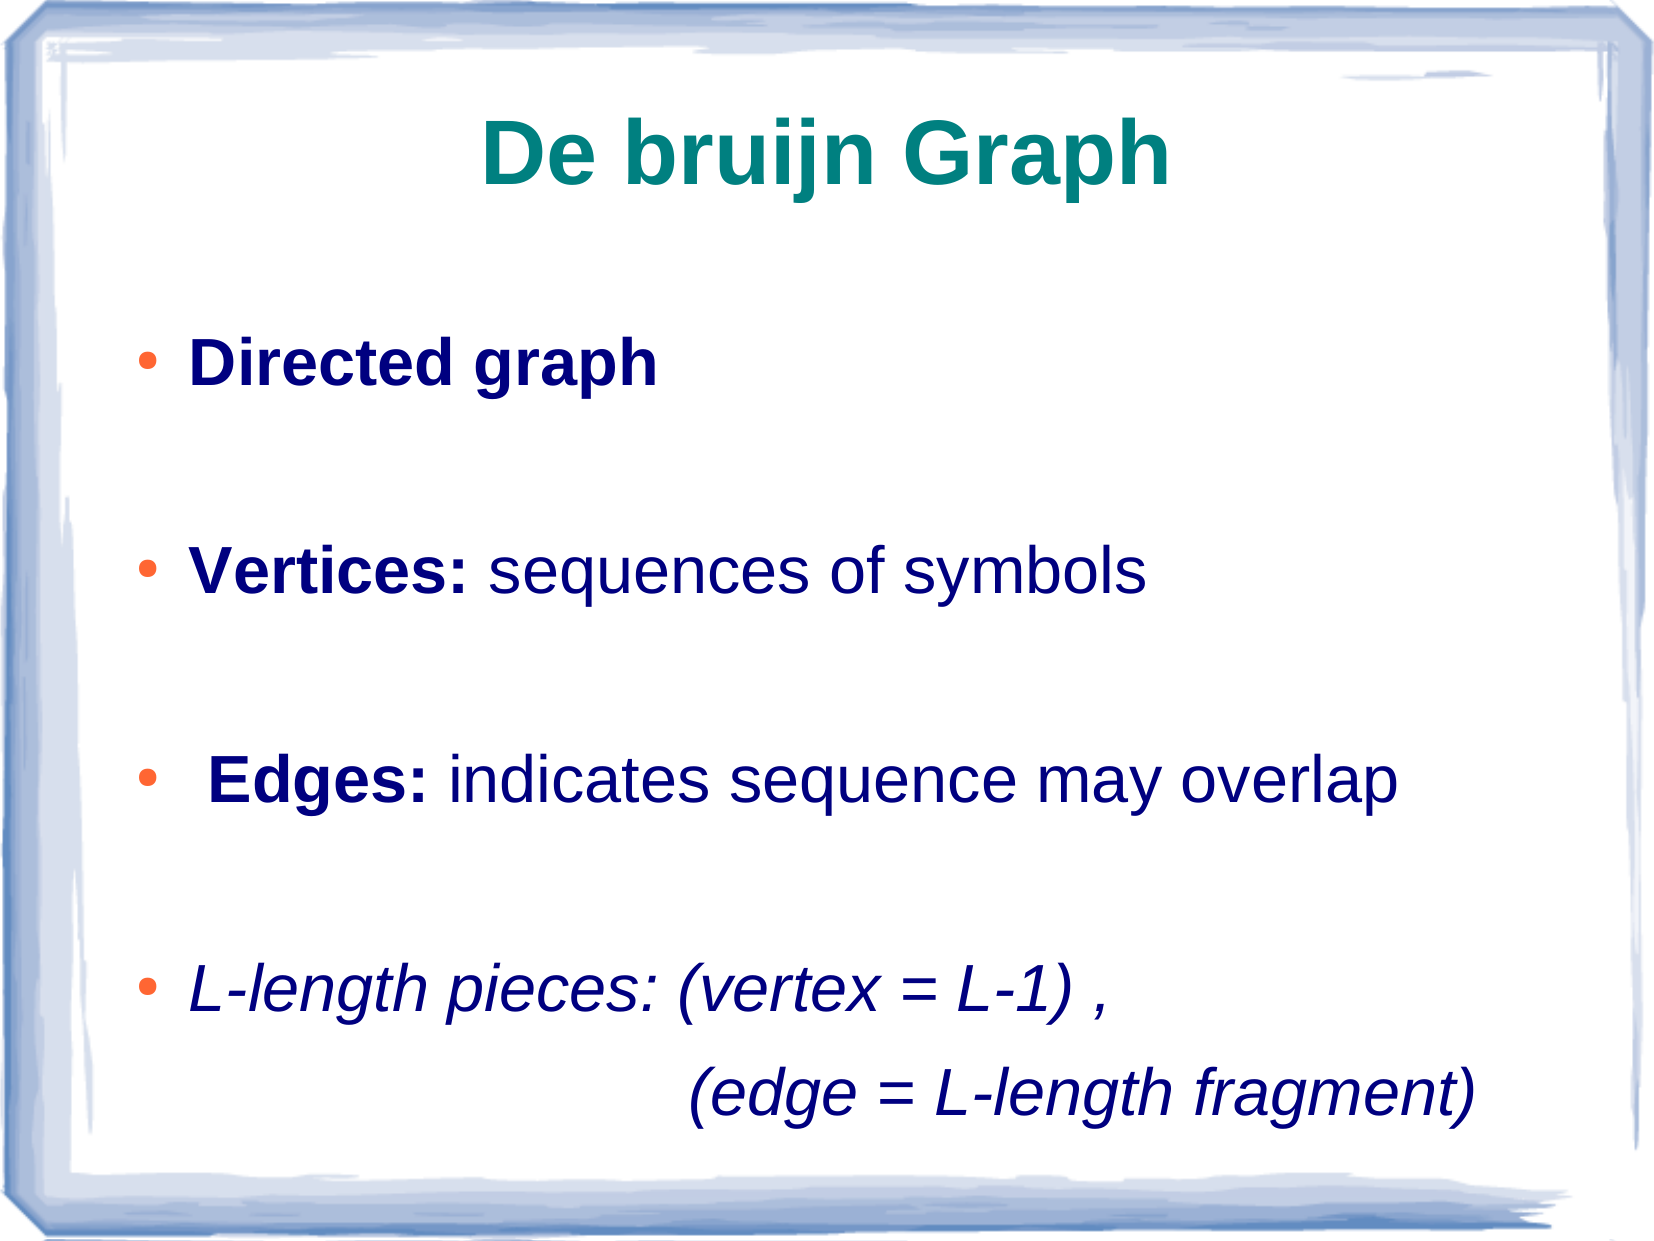

# De bruijn Graph
Directed graph
Vertices: sequences of symbols
 Edges: indicates sequence may overlap
L-length pieces: (vertex = L-1) ,
 (edge = L-length fragment)